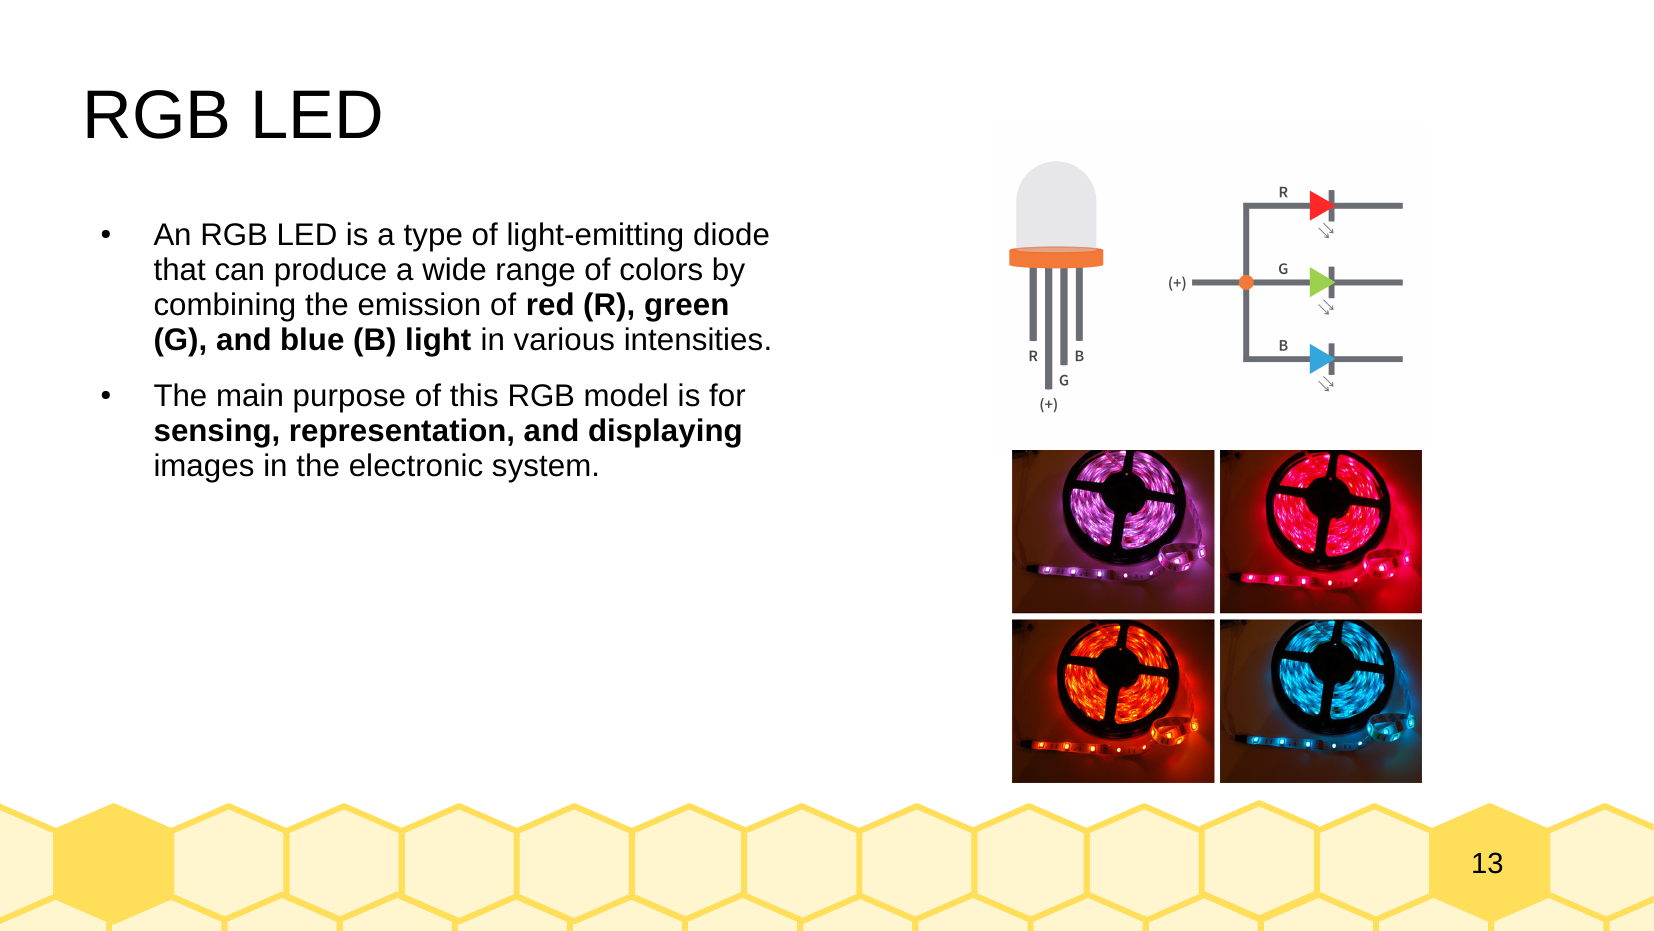

# RGB LED
An RGB LED is a type of light-emitting diode that can produce a wide range of colors by combining the emission of red (R), green (G), and blue (B) light in various intensities.
The main purpose of this RGB model is for sensing, representation, and displaying images in the electronic system.